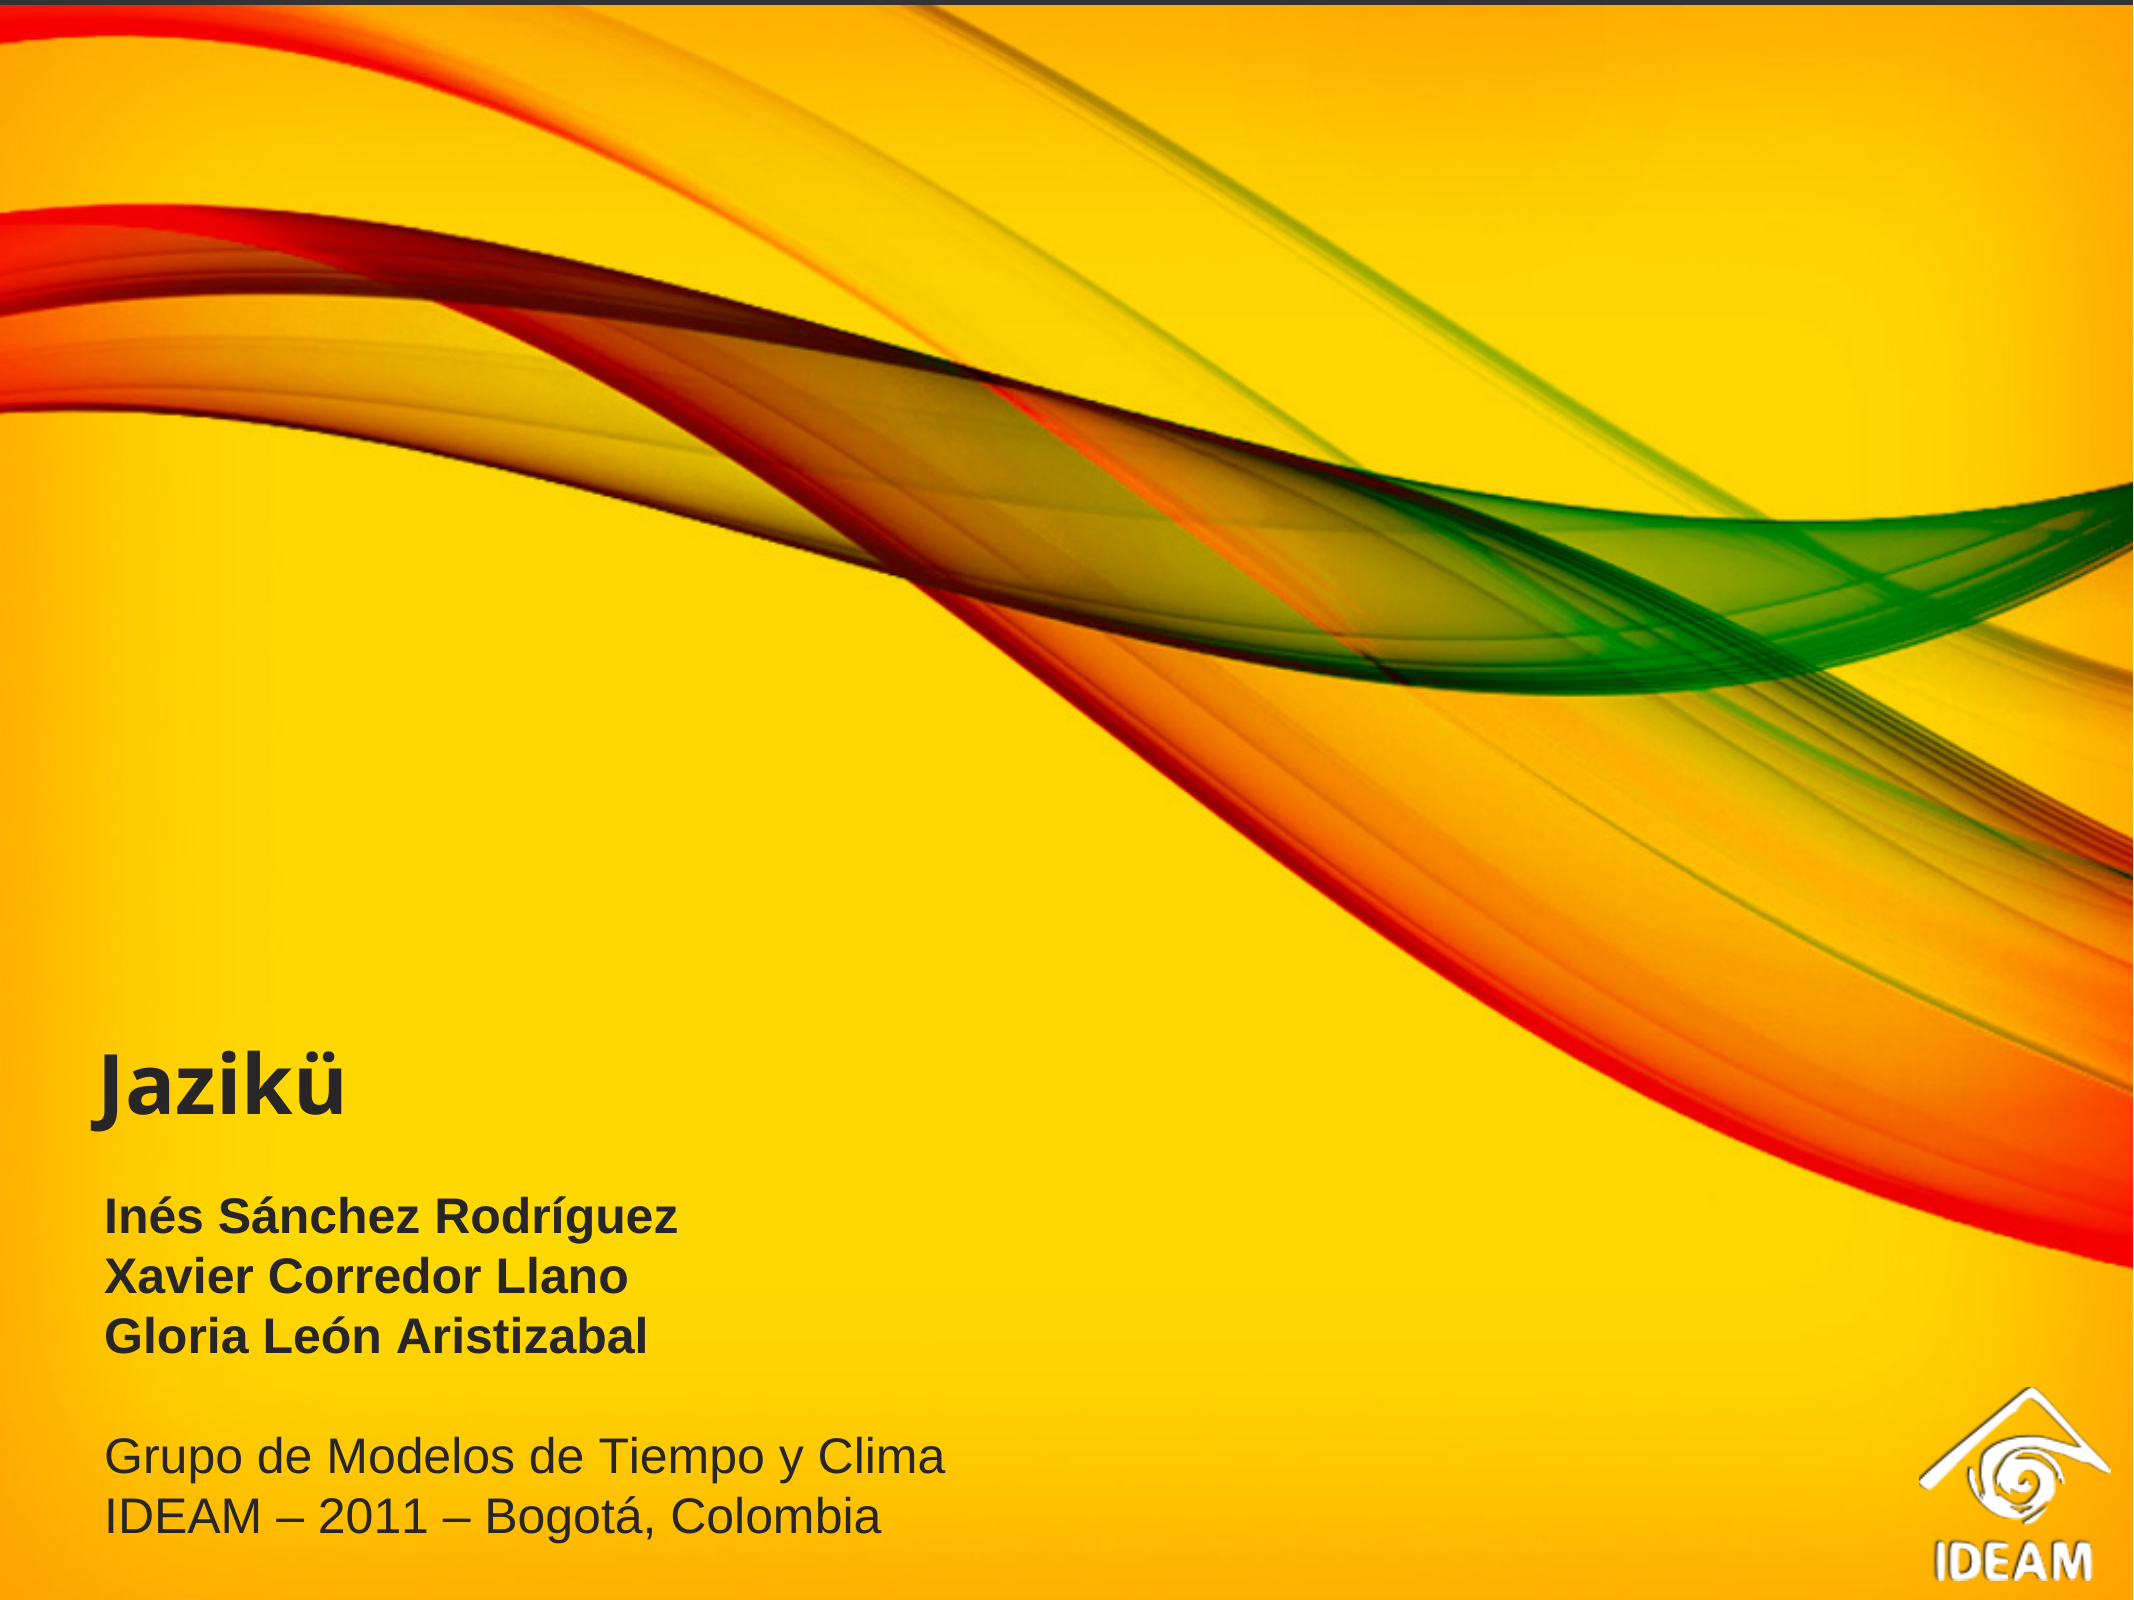

Jazikü
Inés Sánchez Rodríguez
Xavier Corredor Llano
Gloria León Aristizabal
Grupo de Modelos de Tiempo y Clima
IDEAM – 2011 – Bogotá, Colombia